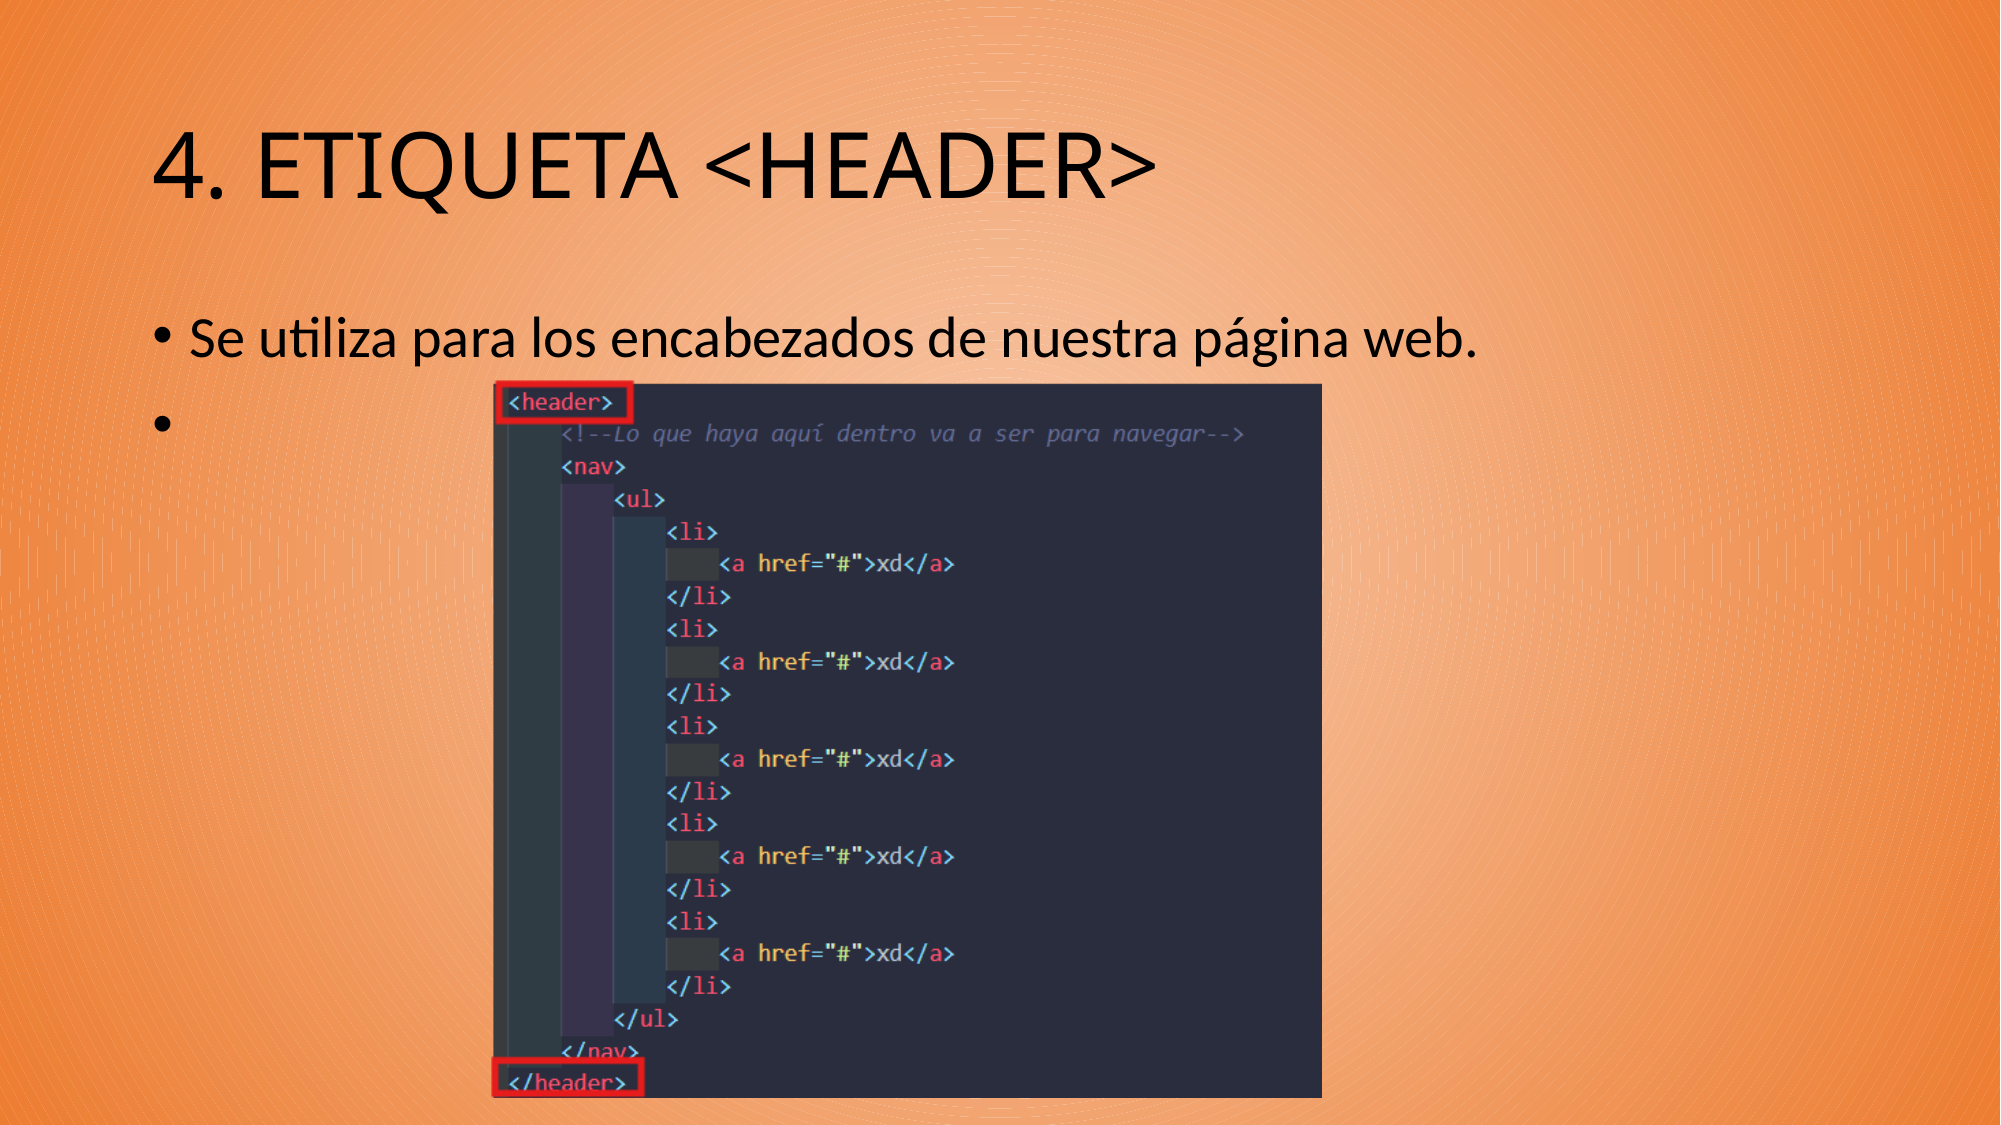

# 4. ETIQUETA <HEADER>
Se utiliza para los encabezados de nuestra página web.